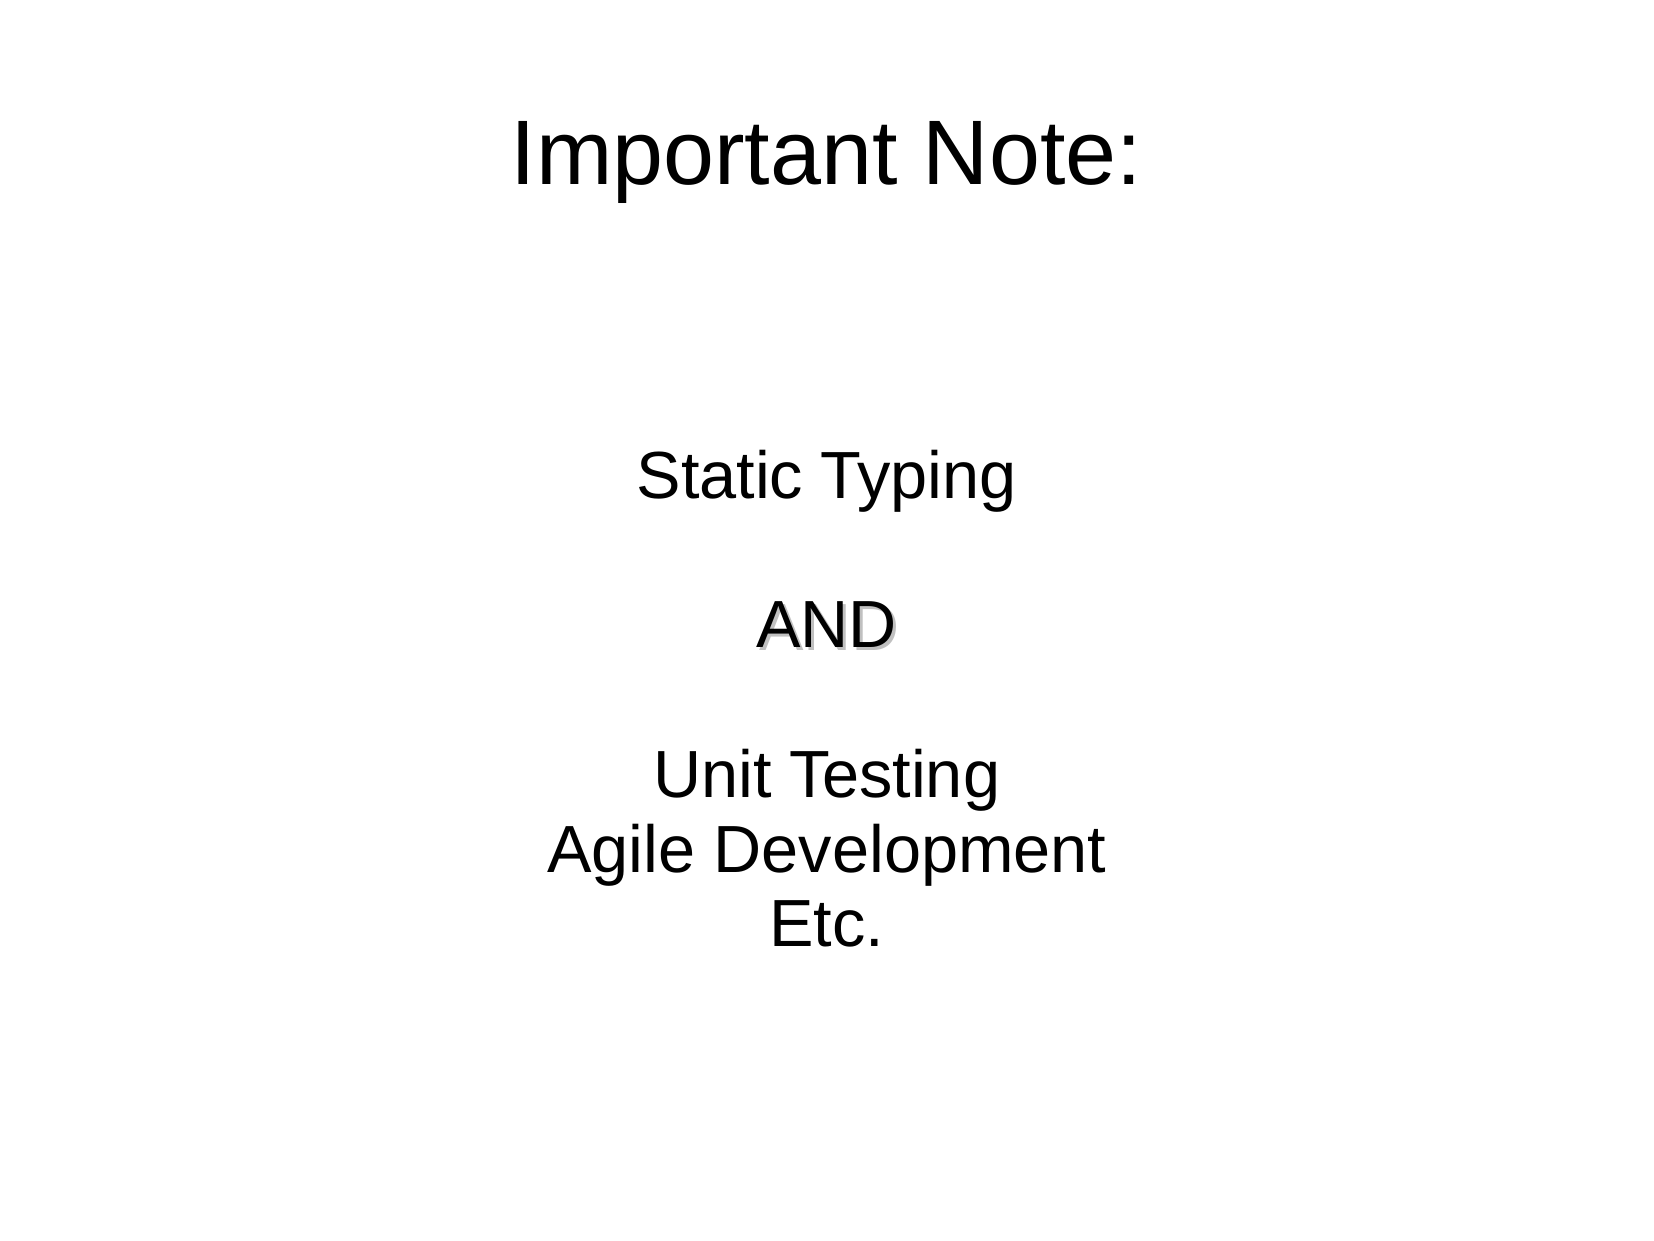

# Important Note:
Static Typing
AND
Unit Testing
Agile Development
Etc.